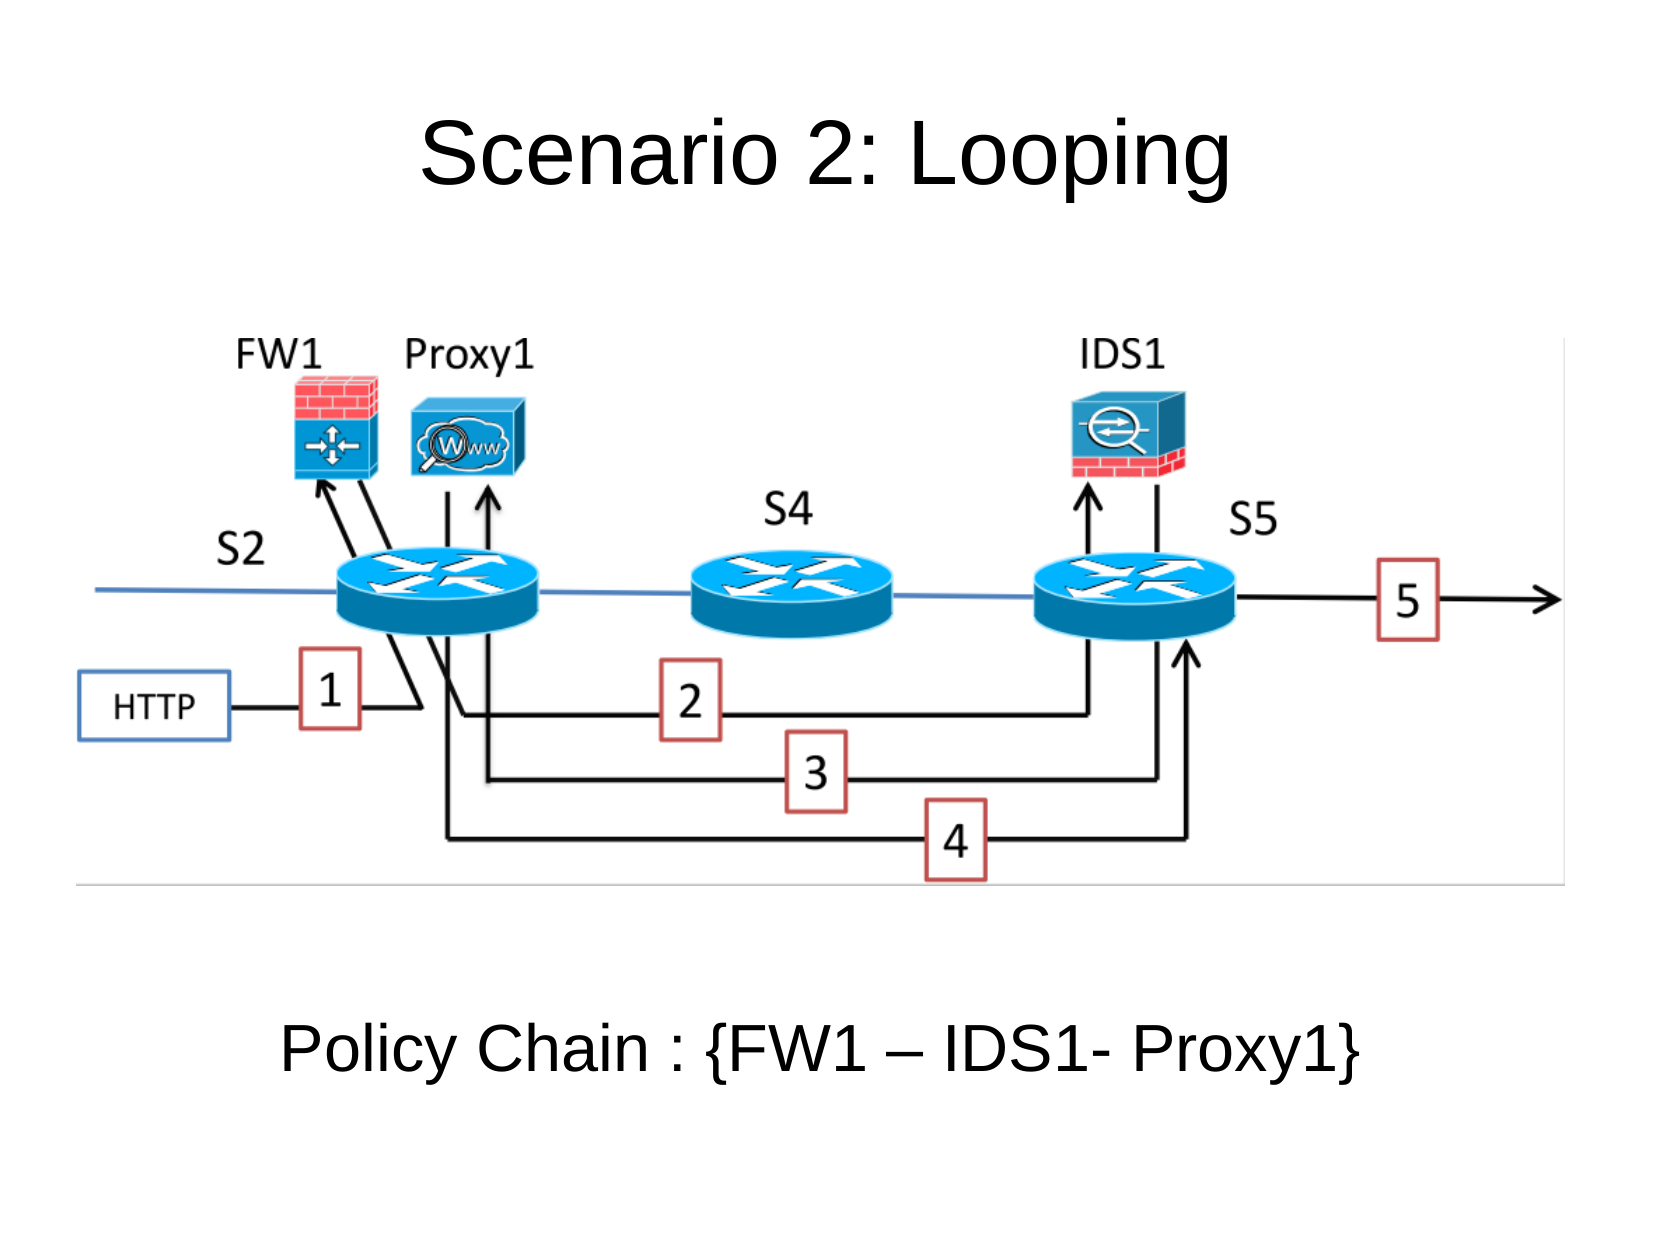

# Scenario 2: Looping
Policy Chain : {FW1 – IDS1- Proxy1}